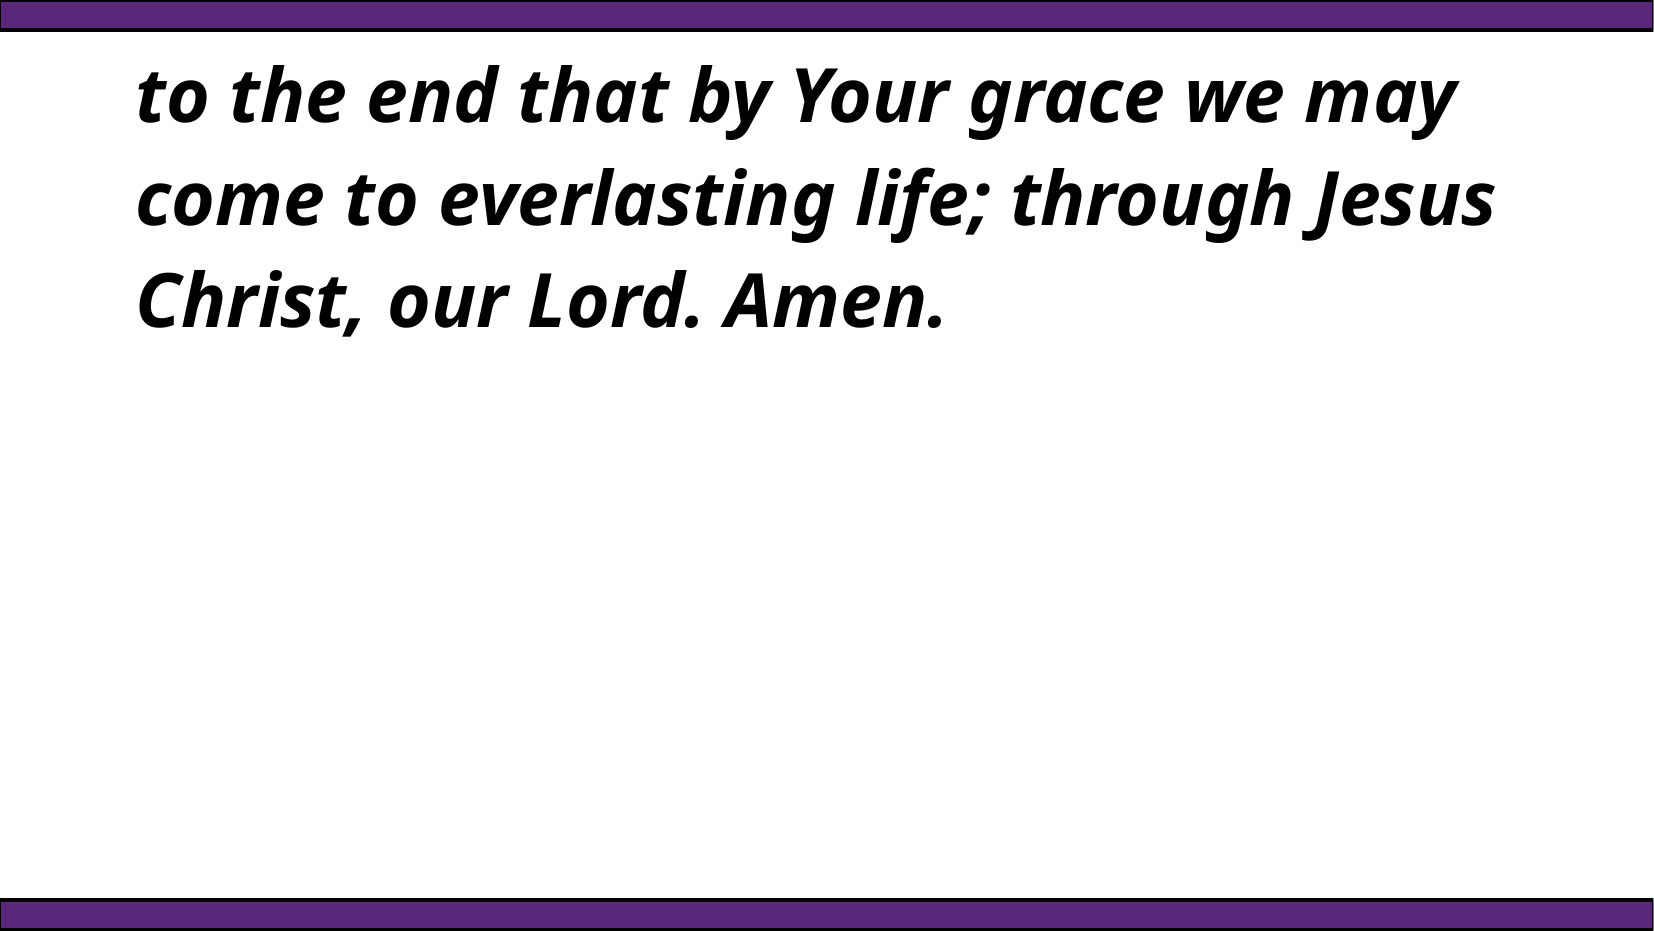

to the end that by Your grace we may
 come to everlasting life; through Jesus
 Christ, our Lord. Amen.